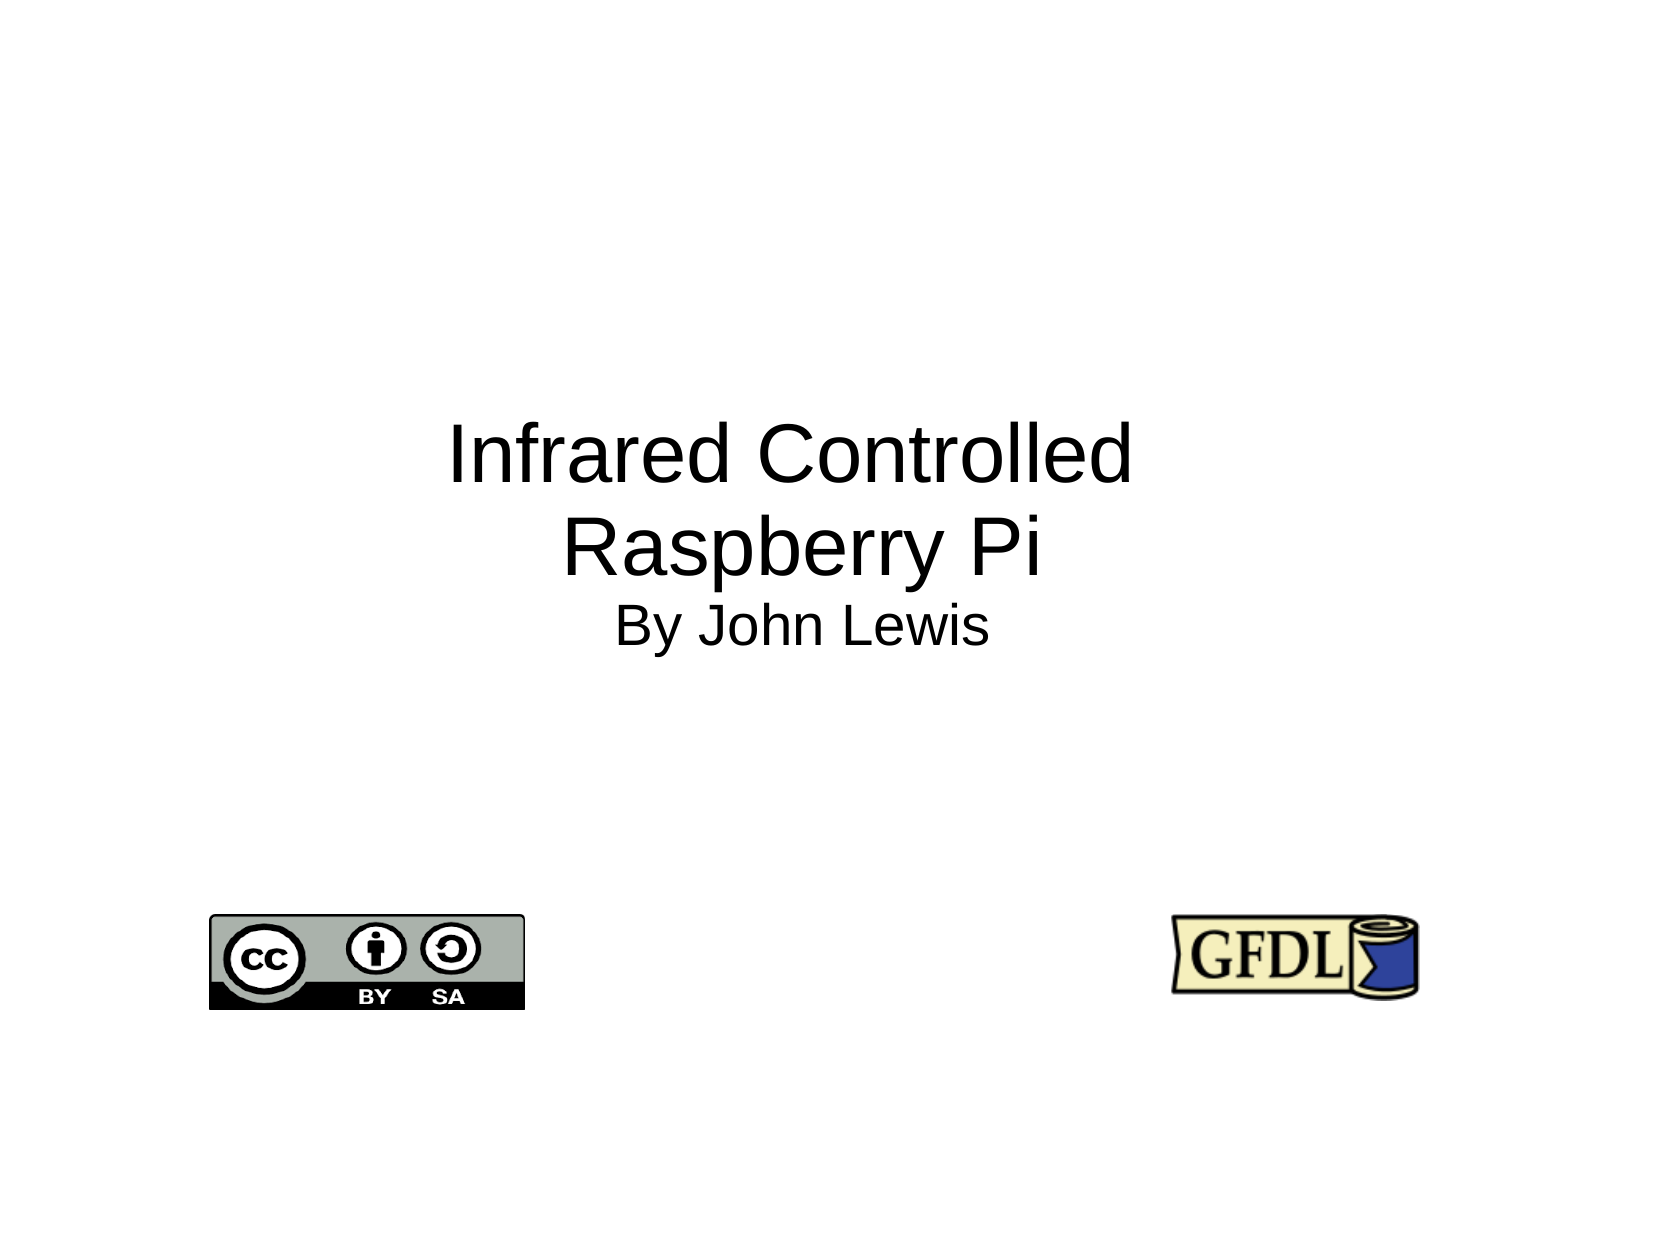

# Infrared Controlled
Raspberry Pi
By John Lewis